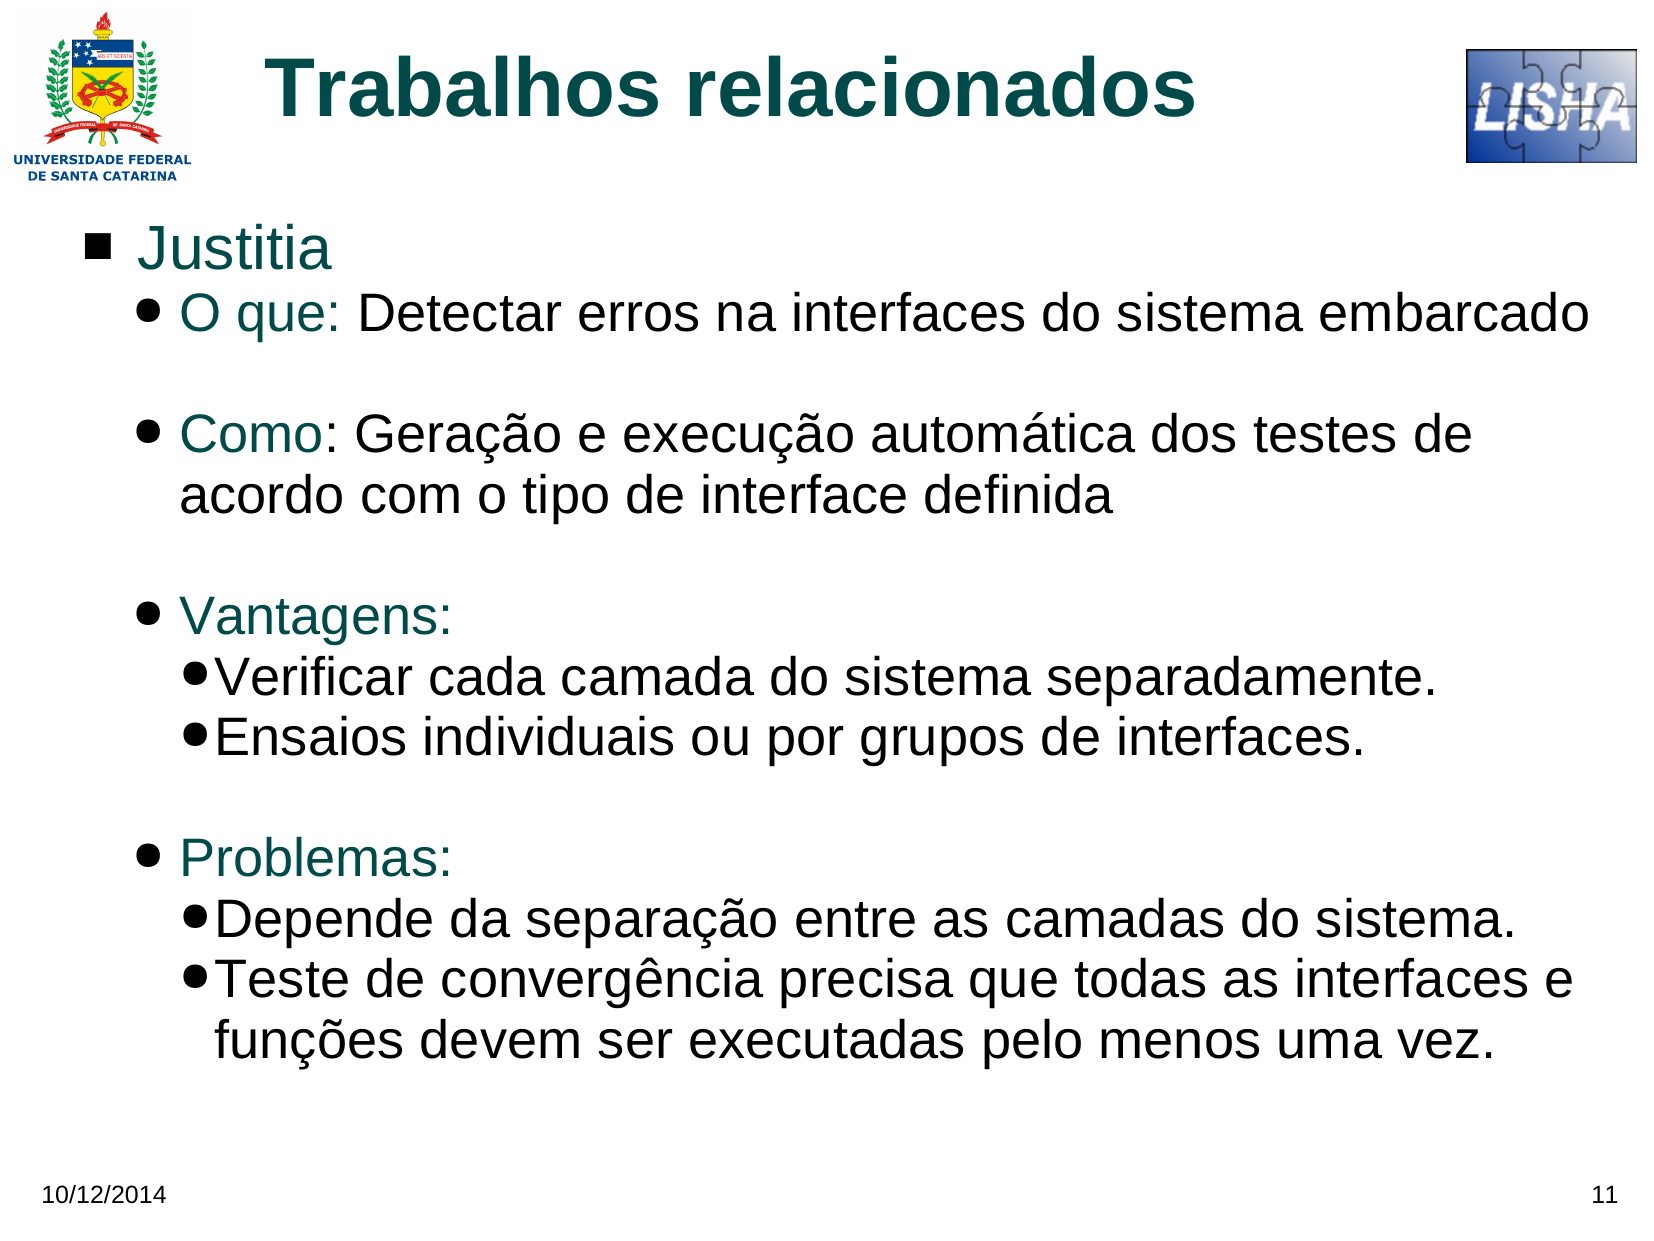

# Trabalhos relacionados
Justitia
O que: Detectar erros na interfaces do sistema embarcado
Como: Geração e execução automática dos testes de acordo com o tipo de interface definida
Vantagens:
Verificar cada camada do sistema separadamente.
Ensaios individuais ou por grupos de interfaces.
Problemas:
Depende da separação entre as camadas do sistema.
Teste de convergência precisa que todas as interfaces e funções devem ser executadas pelo menos uma vez.